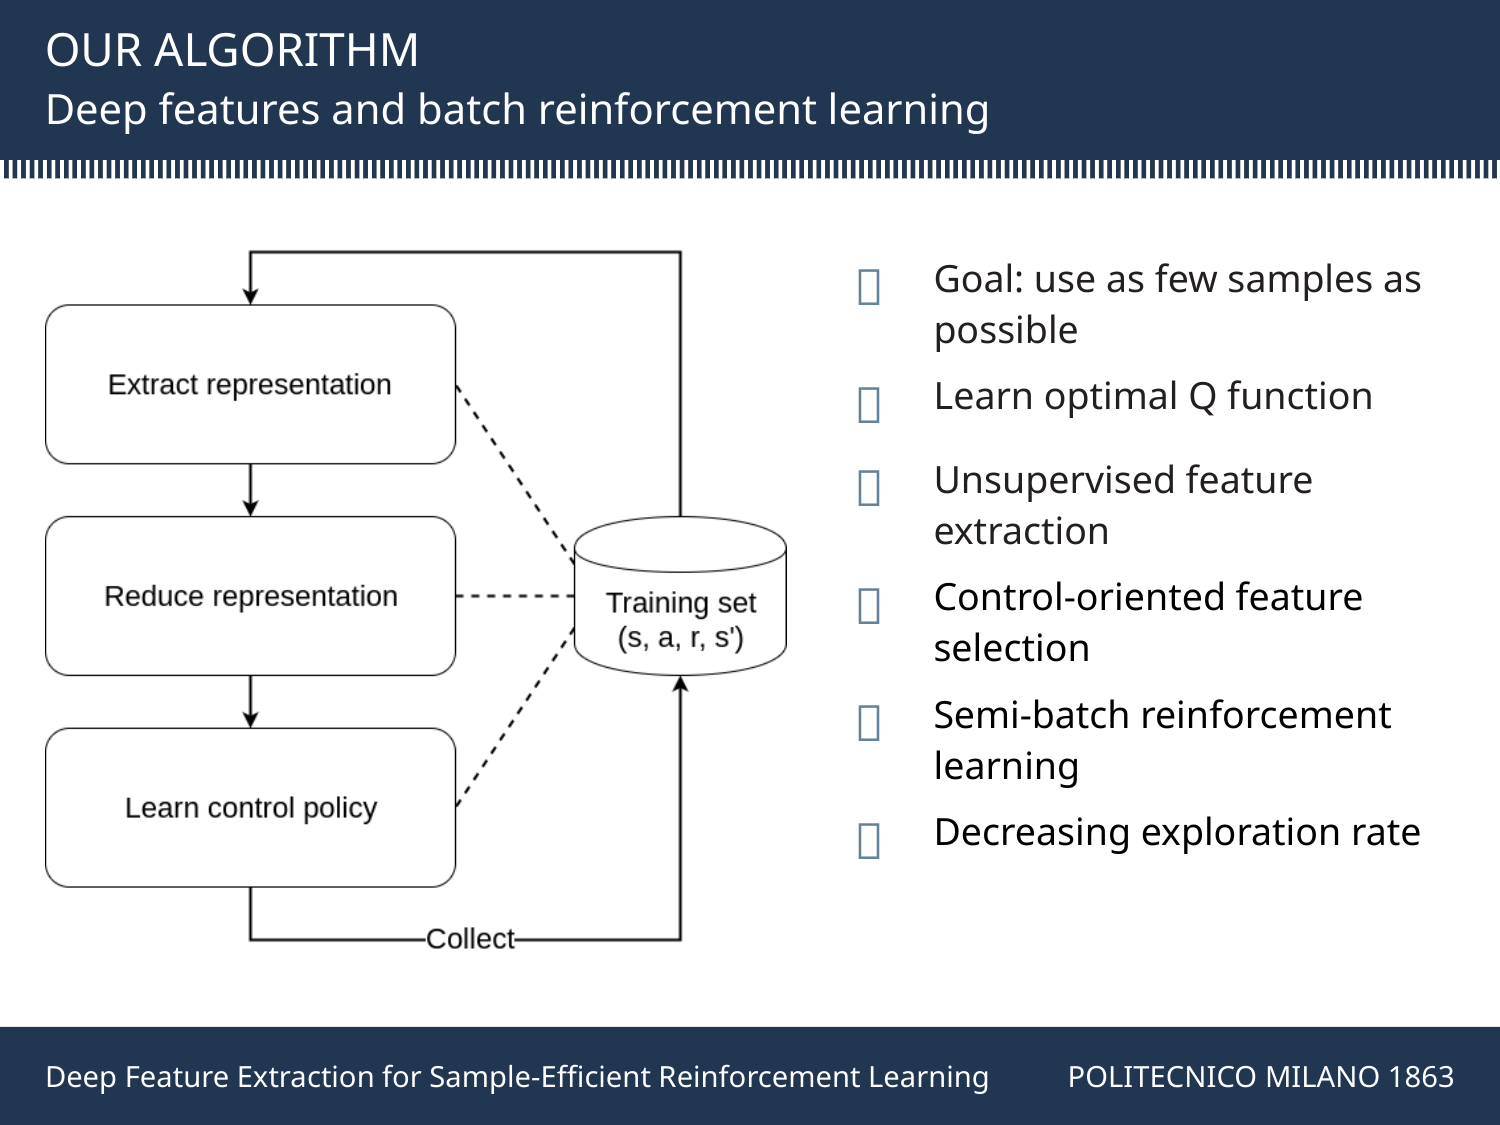

OUR ALGORITHM
Deep features and batch reinforcement learning
|  | Goal: use as few samples as possible |
| --- | --- |
|  | Learn optimal Q function |
|  | Unsupervised feature extraction |
|  | Control-oriented feature selection |
|  | Semi-batch reinforcement learning |
|  | Decreasing exploration rate |
Deep Feature Extraction for Sample-Efficient Reinforcement Learning
POLITECNICO MILANO 1863